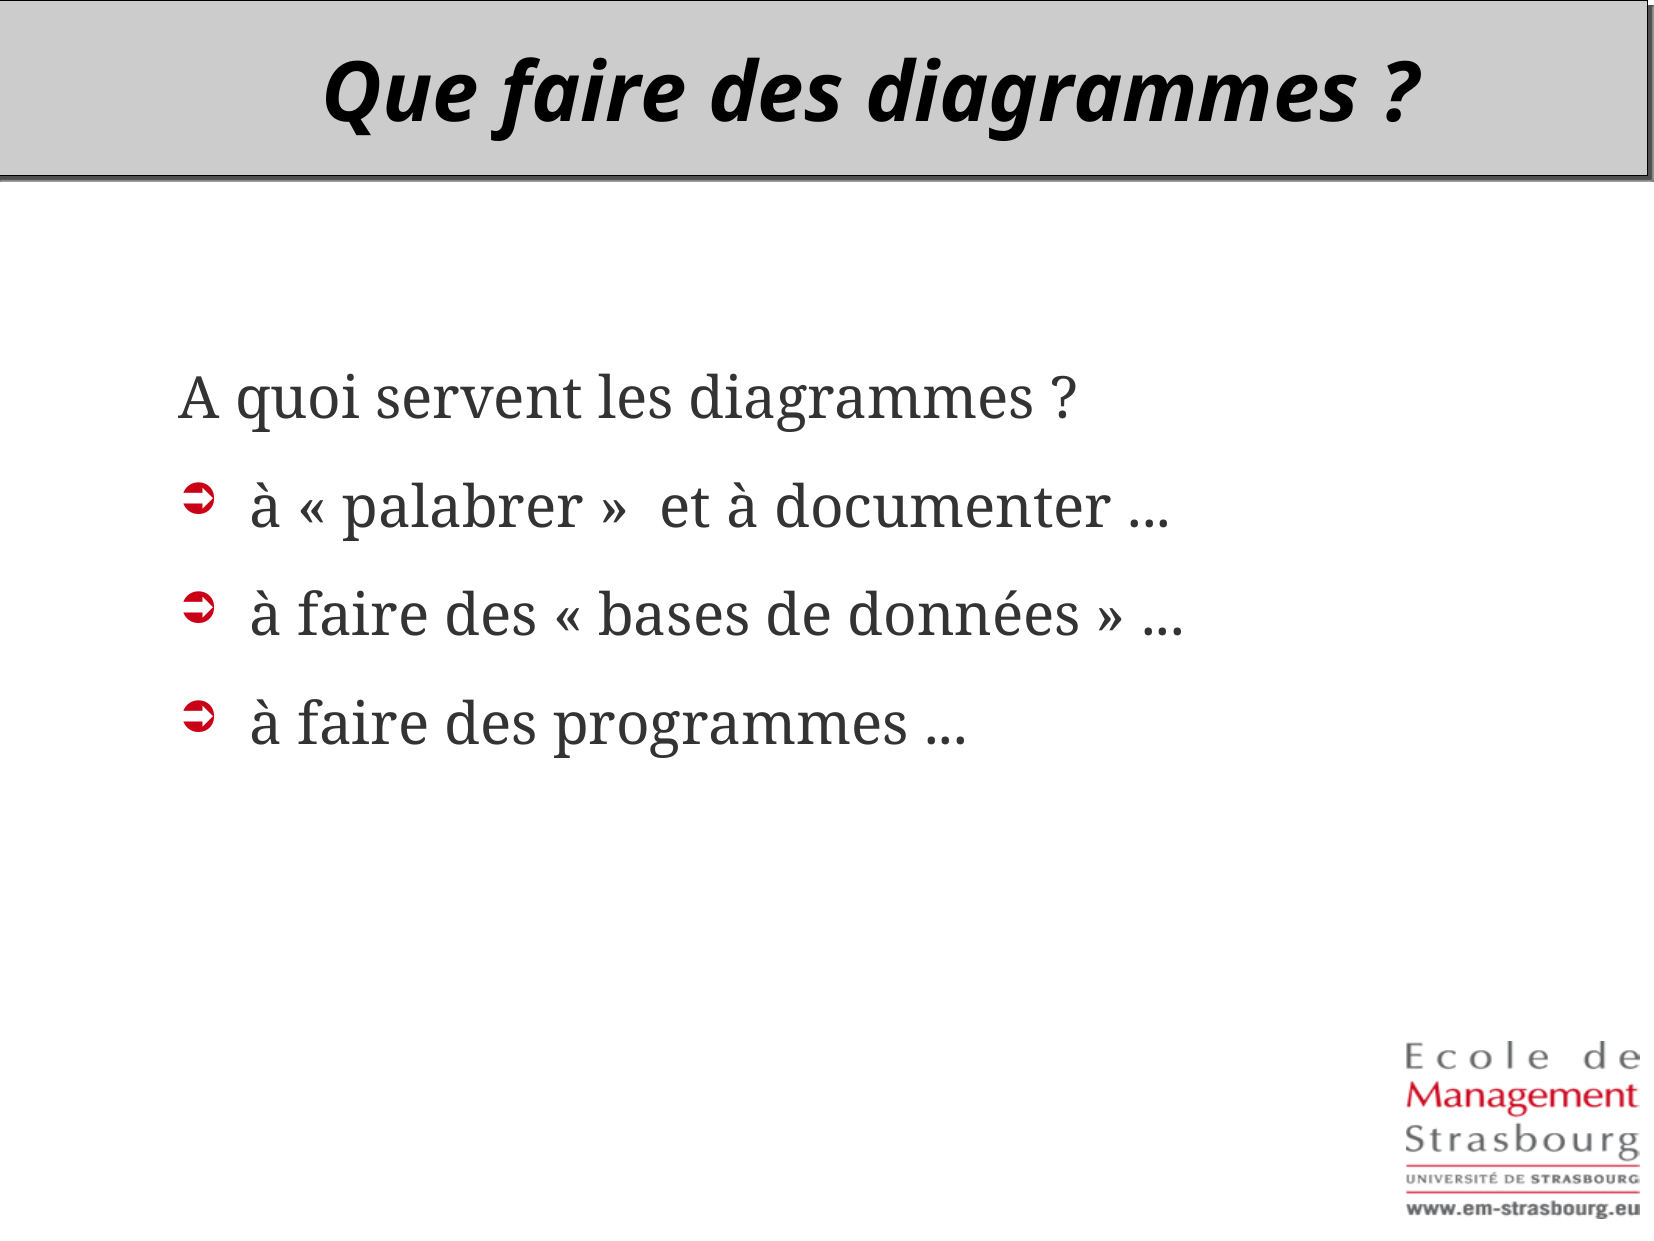

# Que faire des diagrammes ?
A quoi servent les diagrammes ?
à « palabrer » et à documenter ...
à faire des « bases de données » ...
à faire des programmes ...